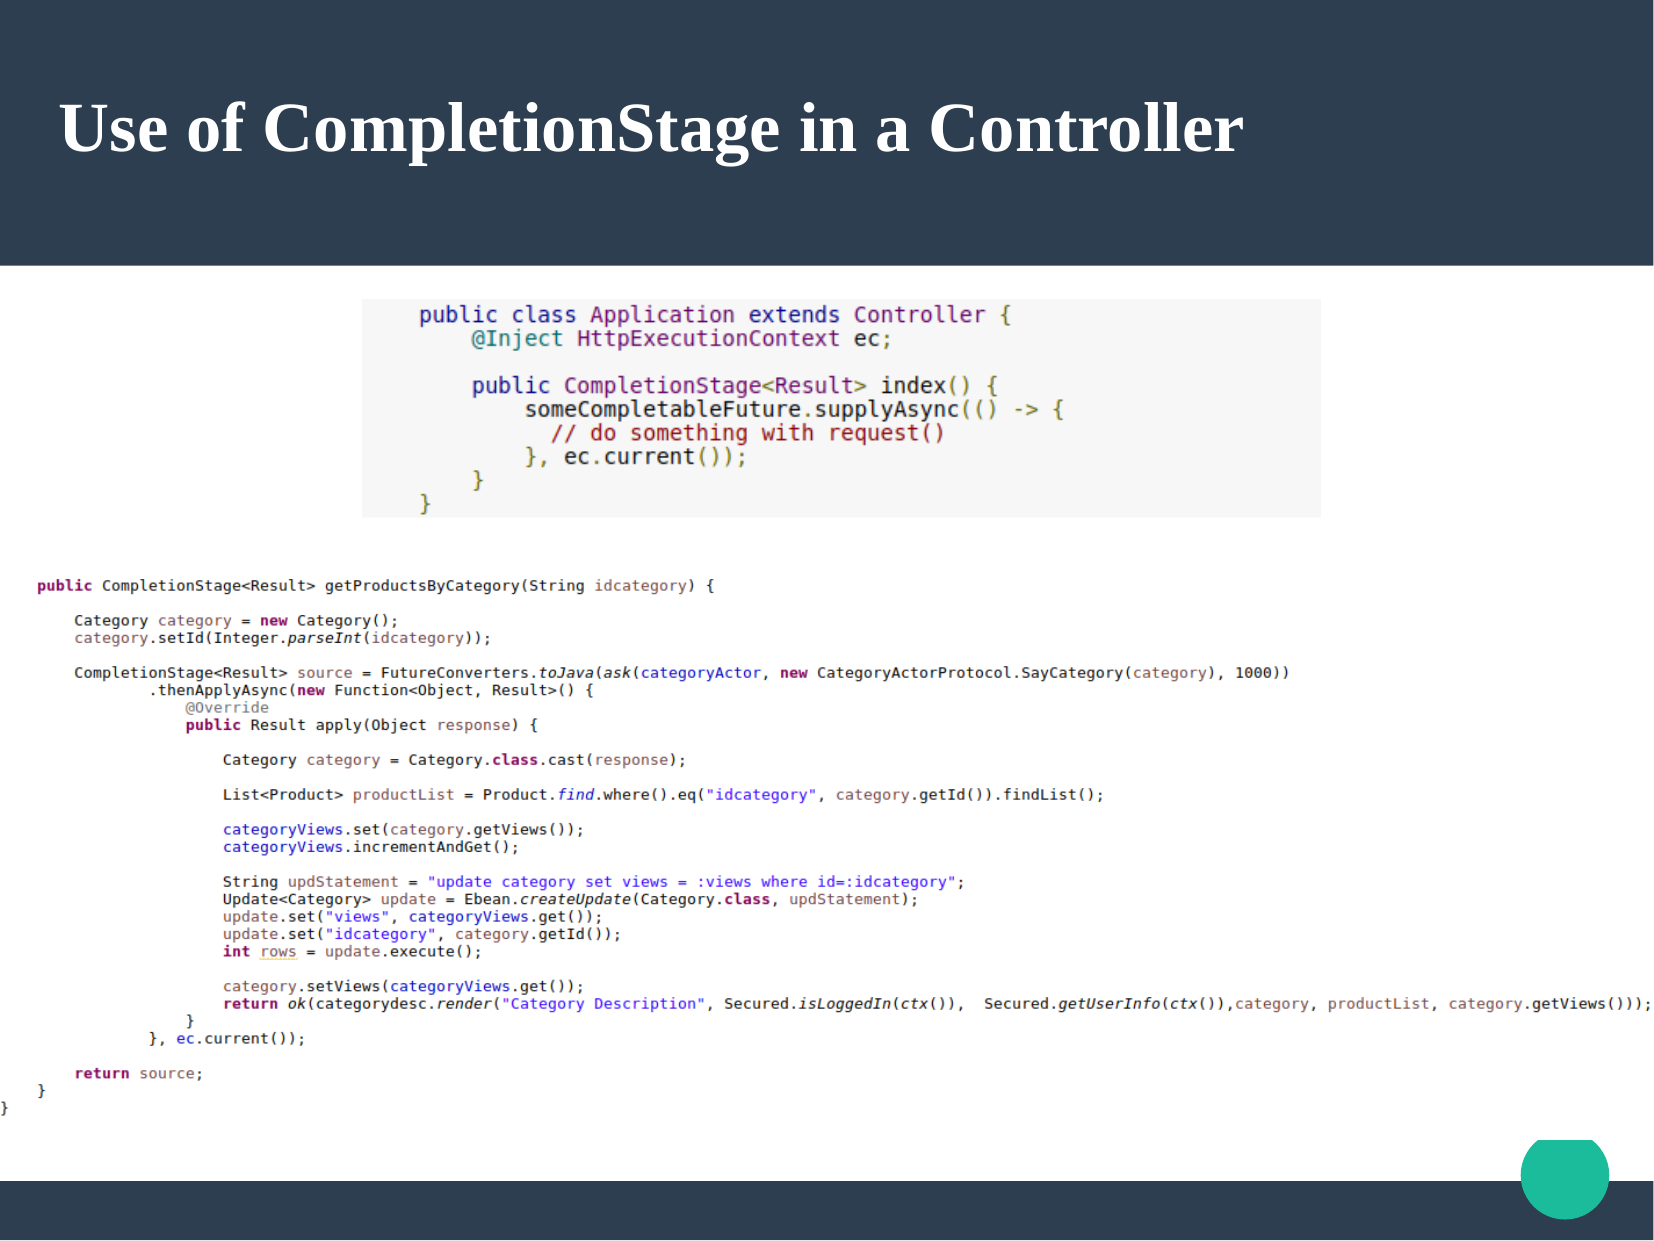

# Use of CompletionStage in a Controller